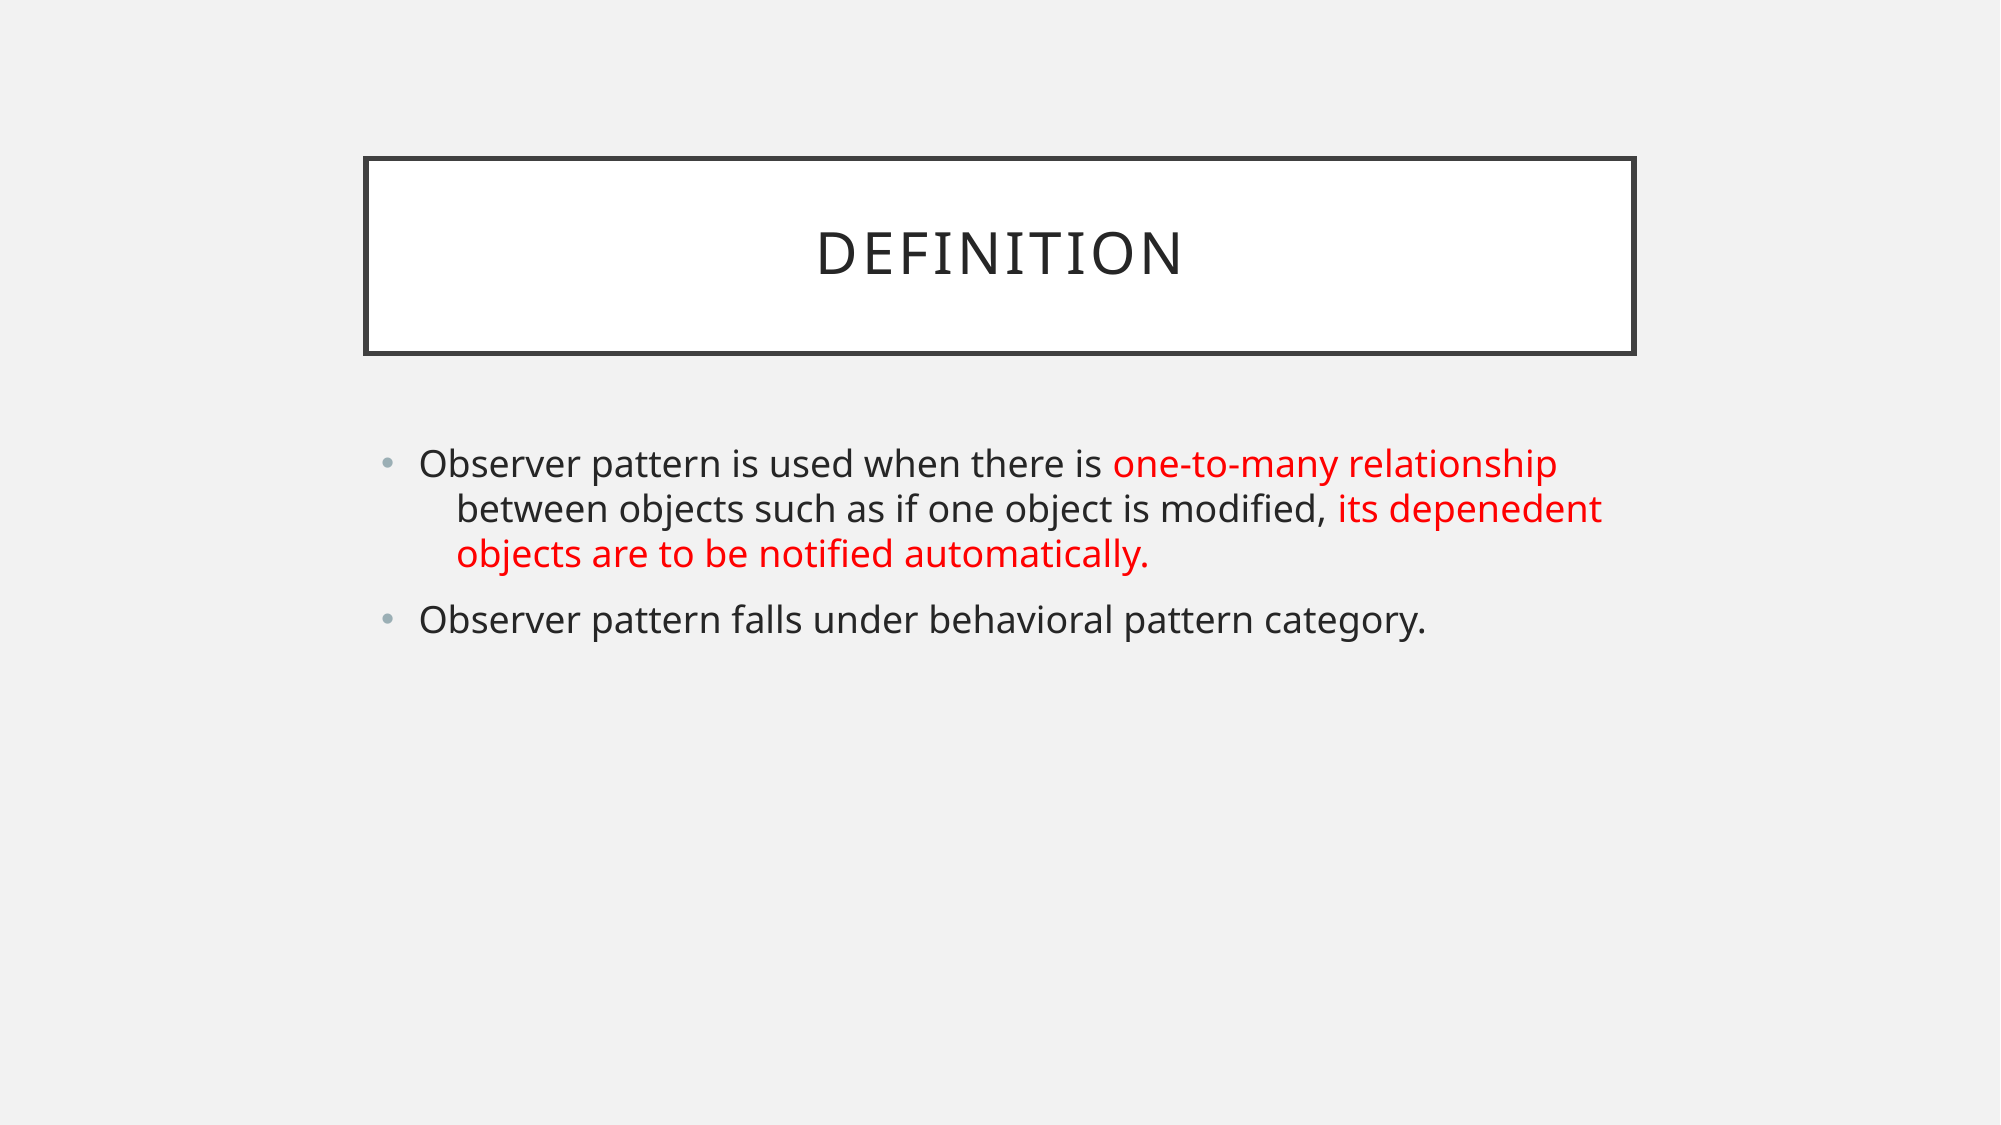

# definition
Observer pattern is used when there is one-to-many relationship between objects such as if one object is modified, its depenedent objects are to be notified automatically.
Observer pattern falls under behavioral pattern category.